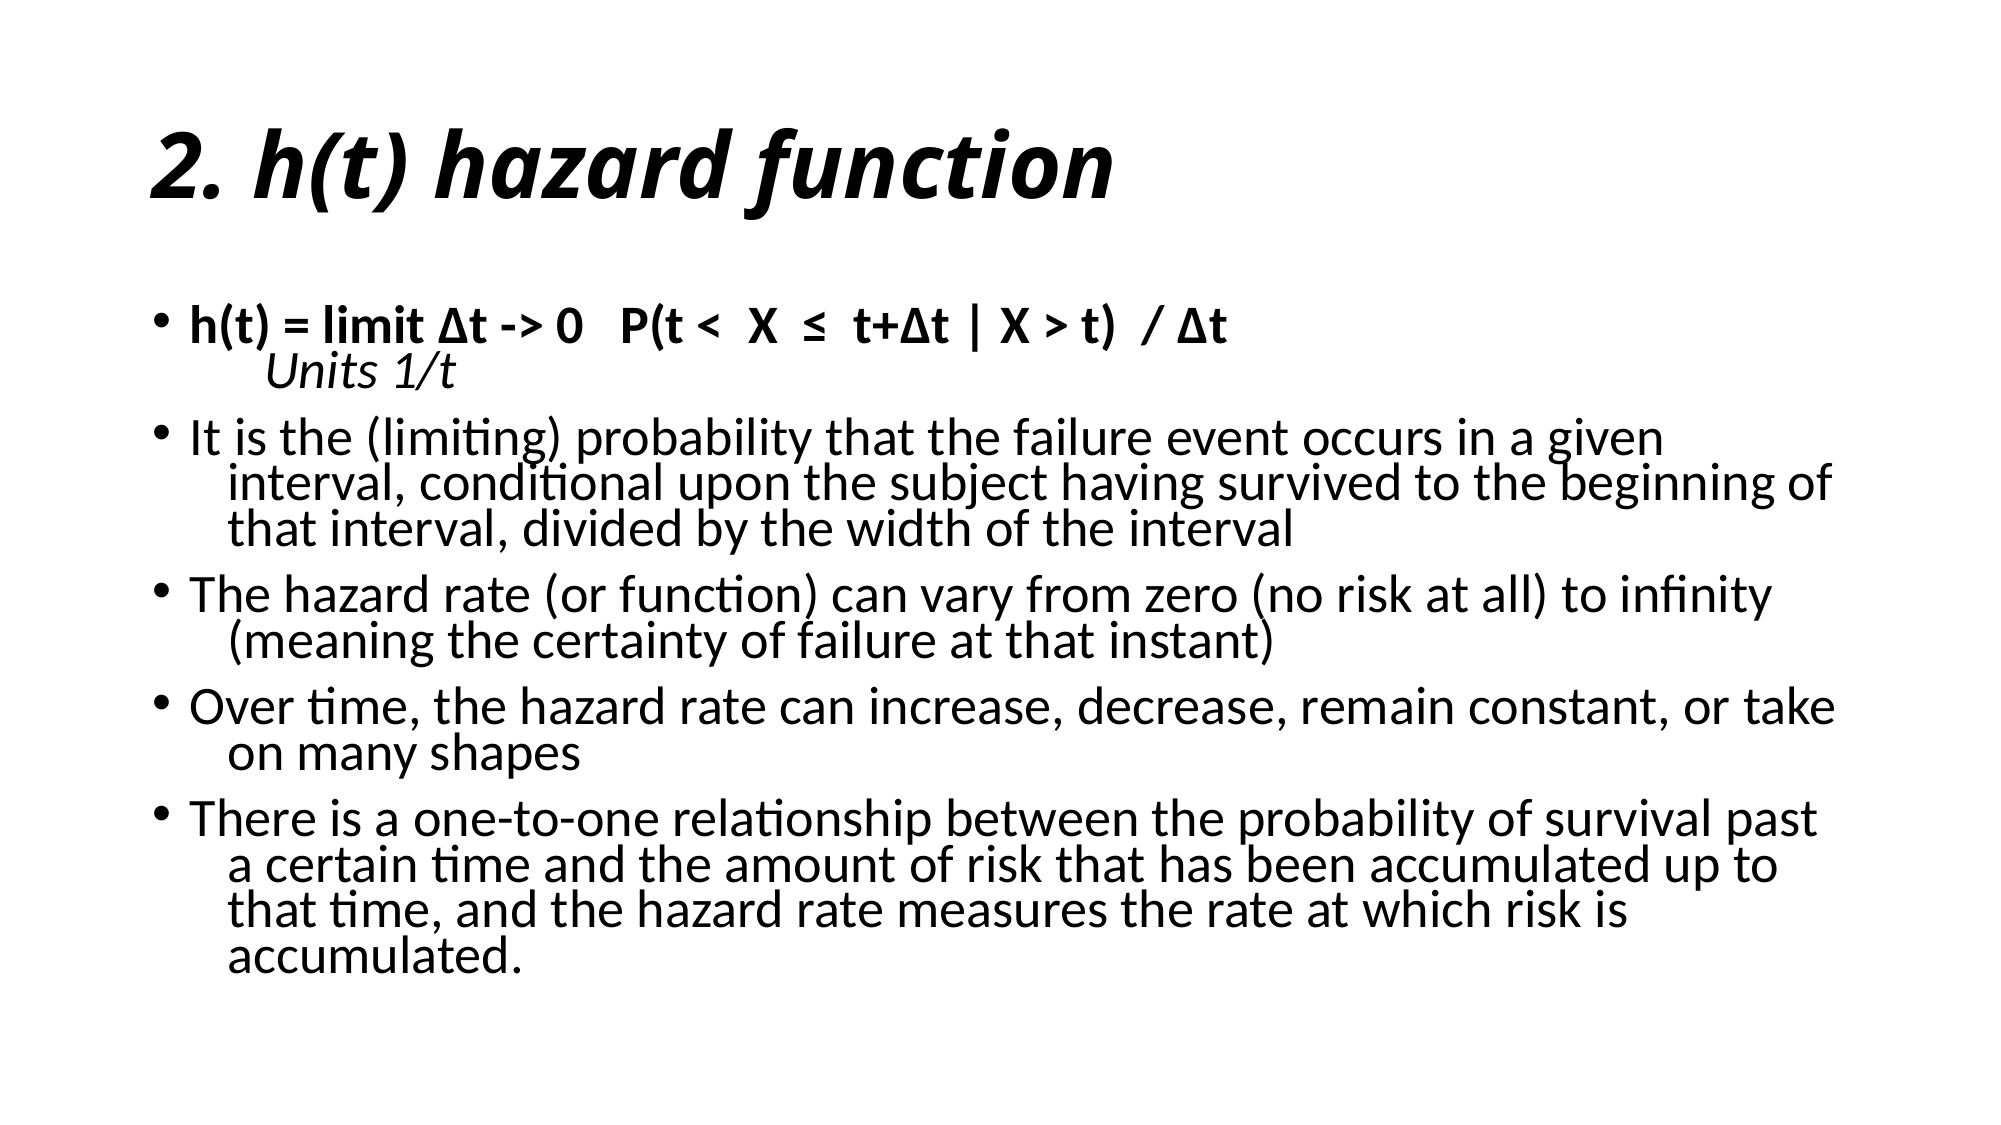

# 2. h(t) hazard function
h(t) = limit Δt -> 0 P(t < X ≤ t+Δt | X > t) / Δt Units 1/t
It is the (limiting) probability that the failure event occurs in a given interval, conditional upon the subject having survived to the beginning of that interval, divided by the width of the interval
The hazard rate (or function) can vary from zero (no risk at all) to infinity (meaning the certainty of failure at that instant)
Over time, the hazard rate can increase, decrease, remain constant, or take on many shapes
There is a one-to-one relationship between the probability of survival past a certain time and the amount of risk that has been accumulated up to that time, and the hazard rate measures the rate at which risk is accumulated.